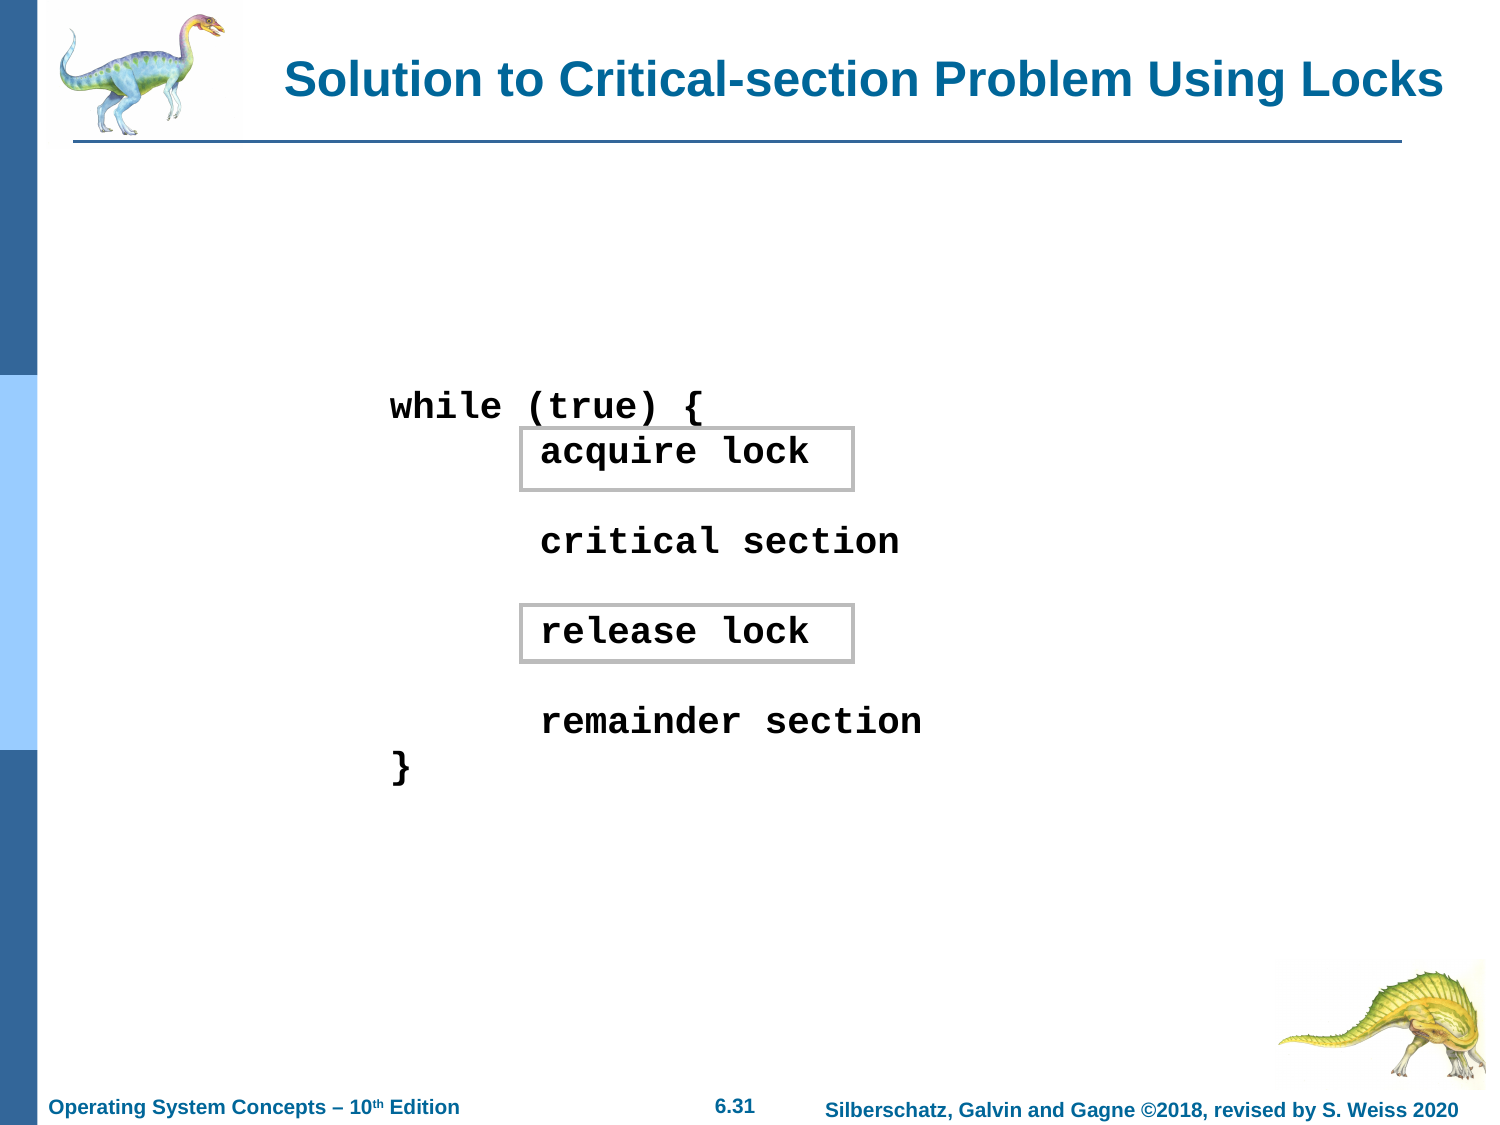

# Solution to Critical-section Problem Using Locks
while (true) {
	acquire lock
	critical section
	release lock
	remainder section
}